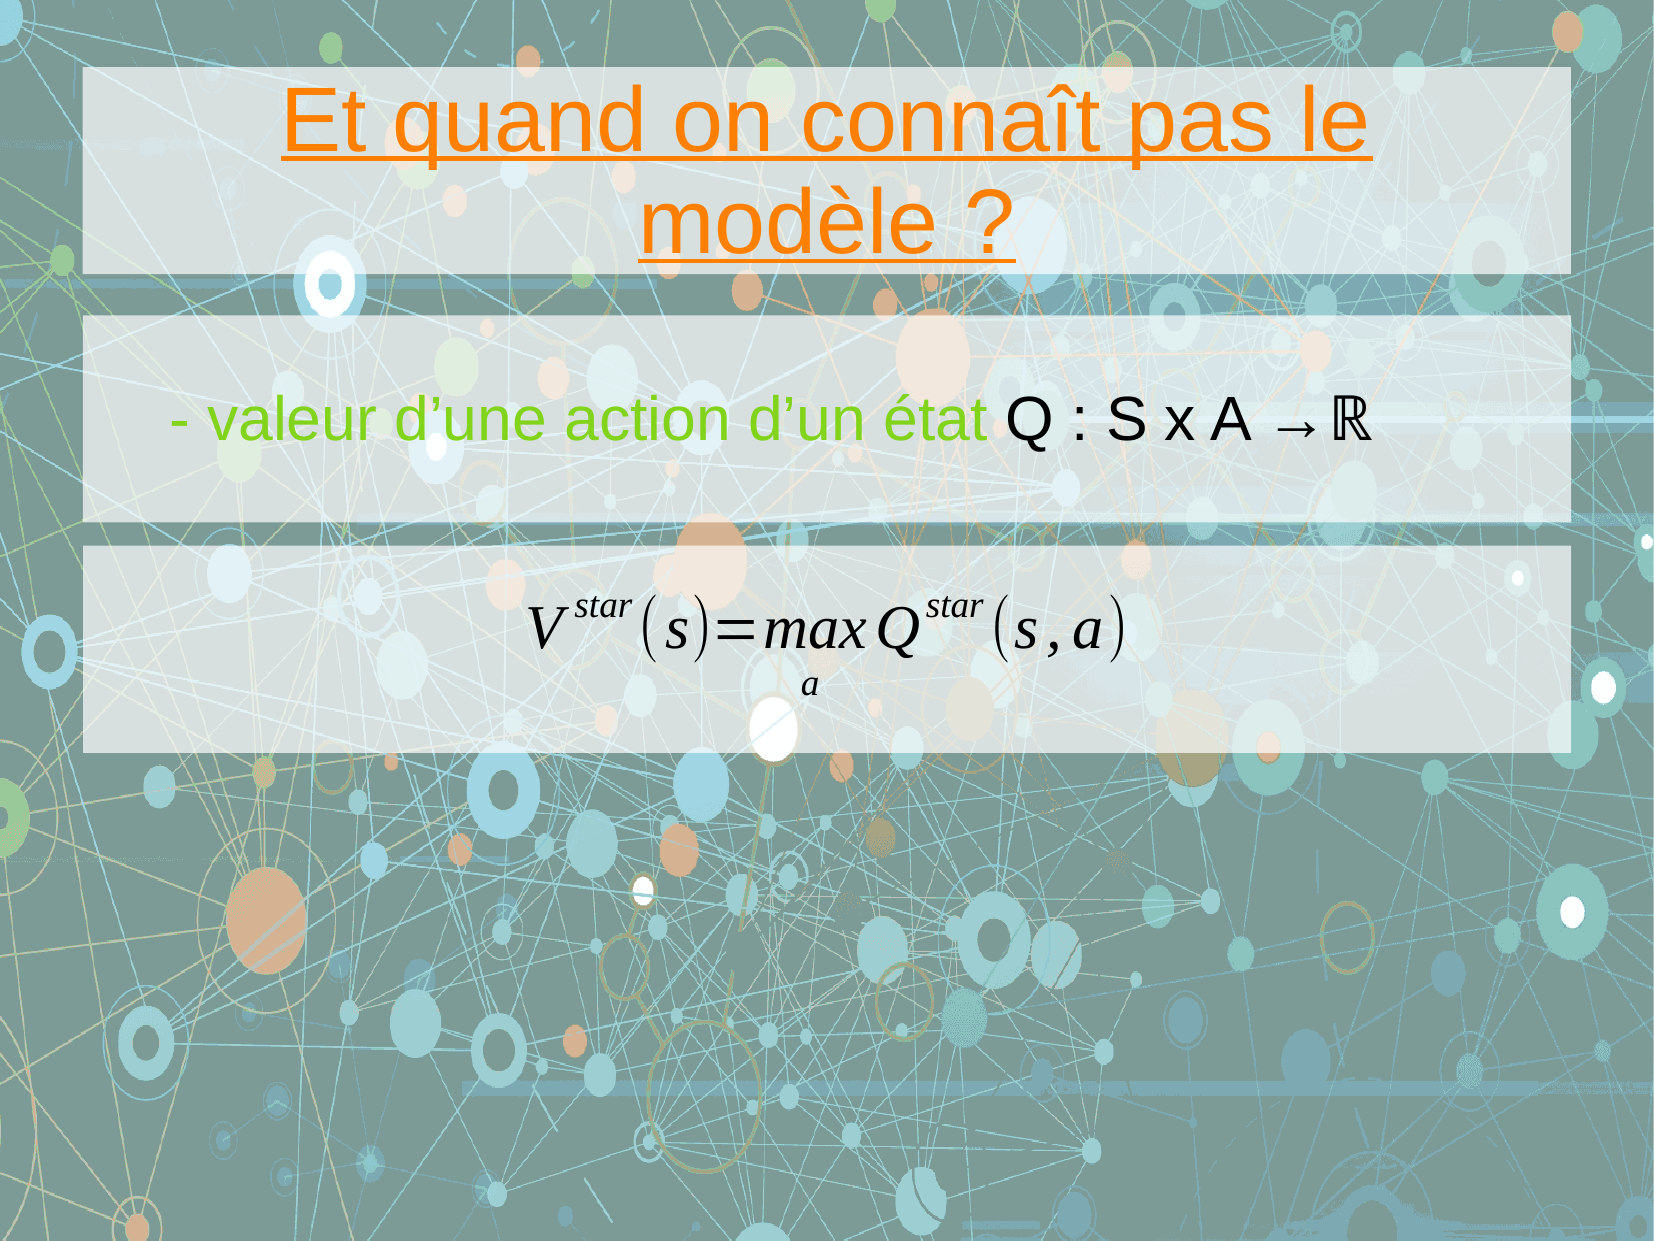

# Et quand on connaît pas le modèle ?
 - valeur d’une action d’un état Q : S x A →ℝ